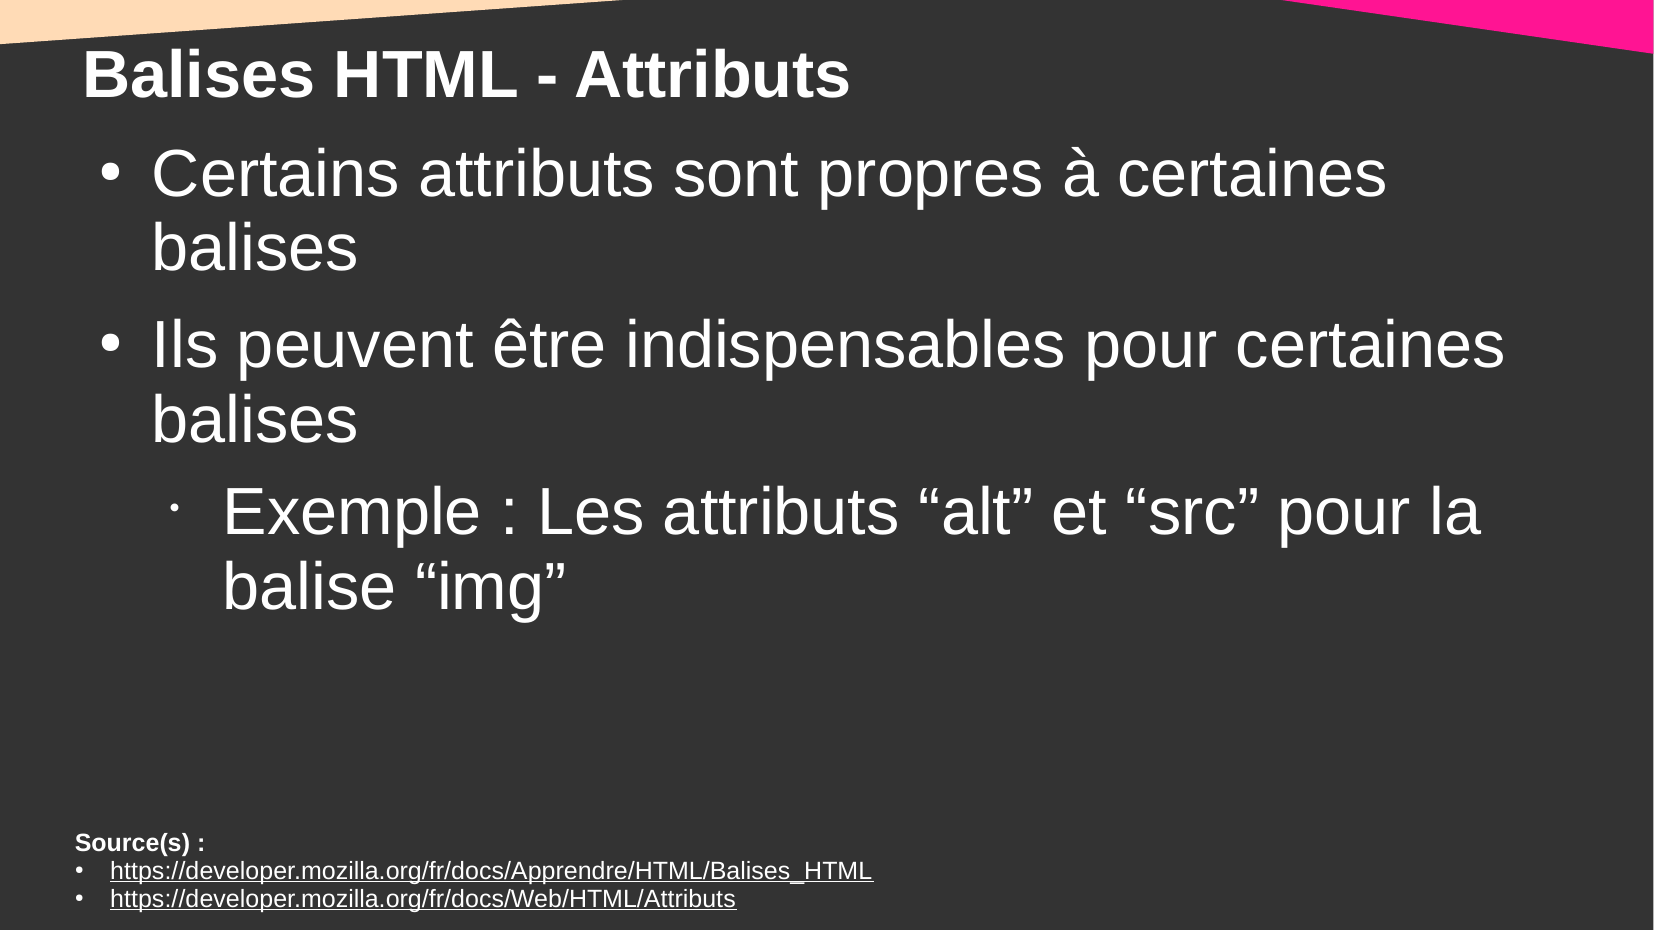

# Balises HTML - Attributs
Certains attributs sont propres à certaines balises
Ils peuvent être indispensables pour certaines balises
Exemple : Les attributs “alt” et “src” pour la balise “img”
Source(s) :
https://developer.mozilla.org/fr/docs/Apprendre/HTML/Balises_HTML
https://developer.mozilla.org/fr/docs/Web/HTML/Attributs